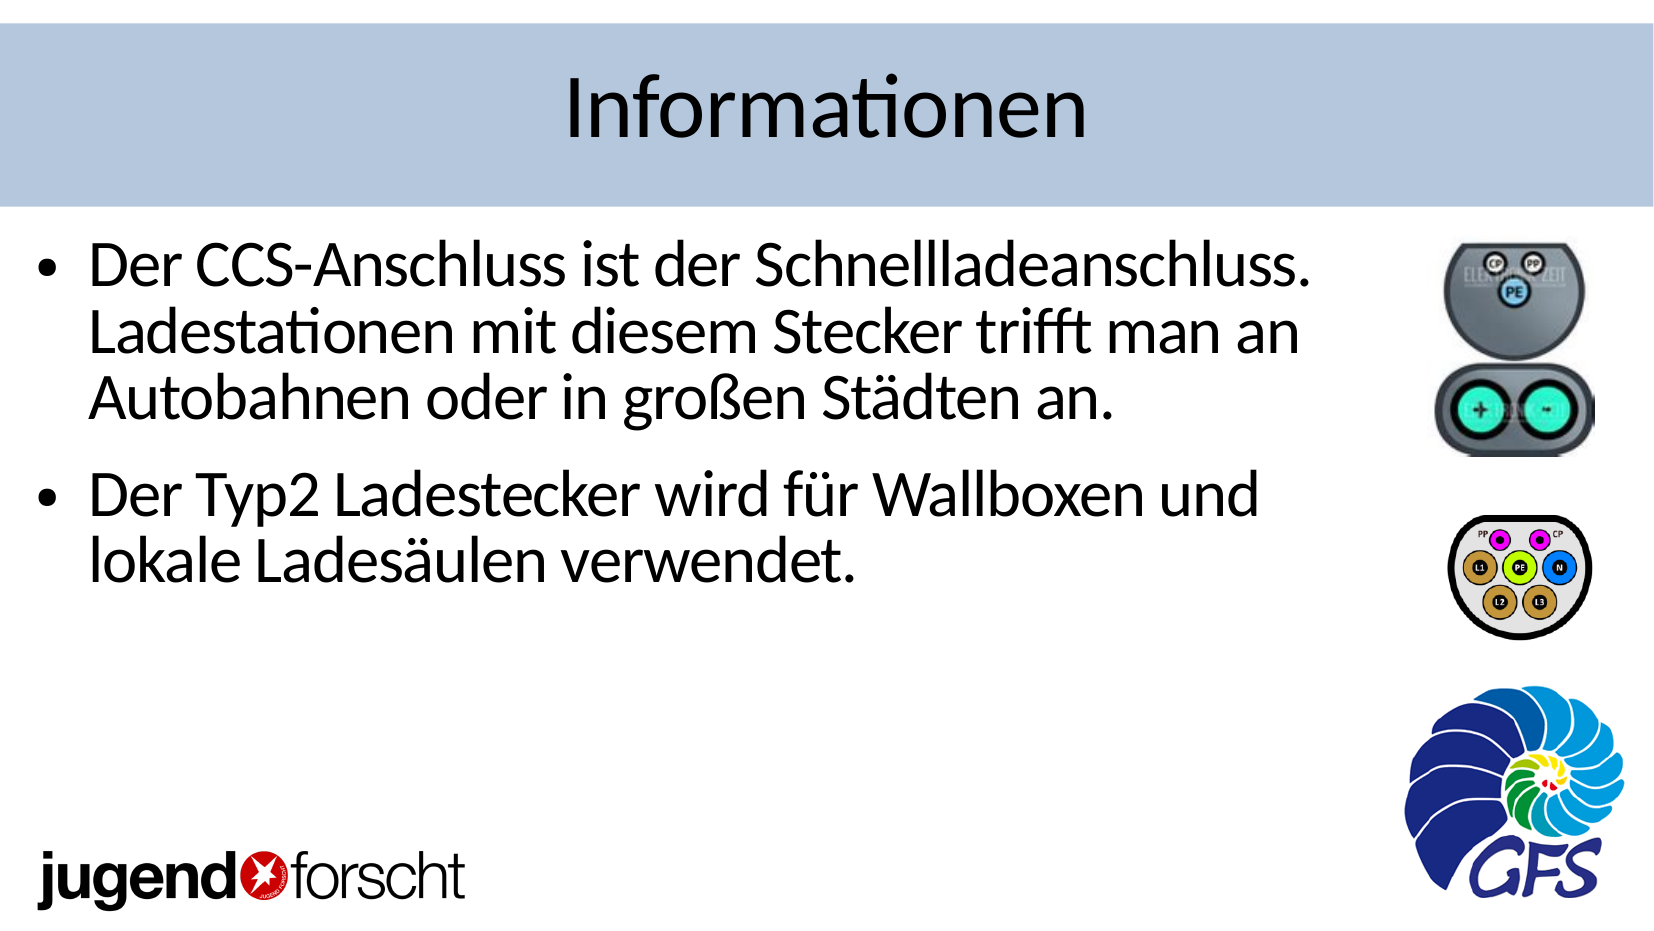

# Informationen
Der CCS-Anschluss ist der Schnellladeanschluss. Ladestationen mit diesem Stecker trifft man an Autobahnen oder in großen Städten an.
Der Typ2 Ladestecker wird für Wallboxen und lokale Ladesäulen verwendet.